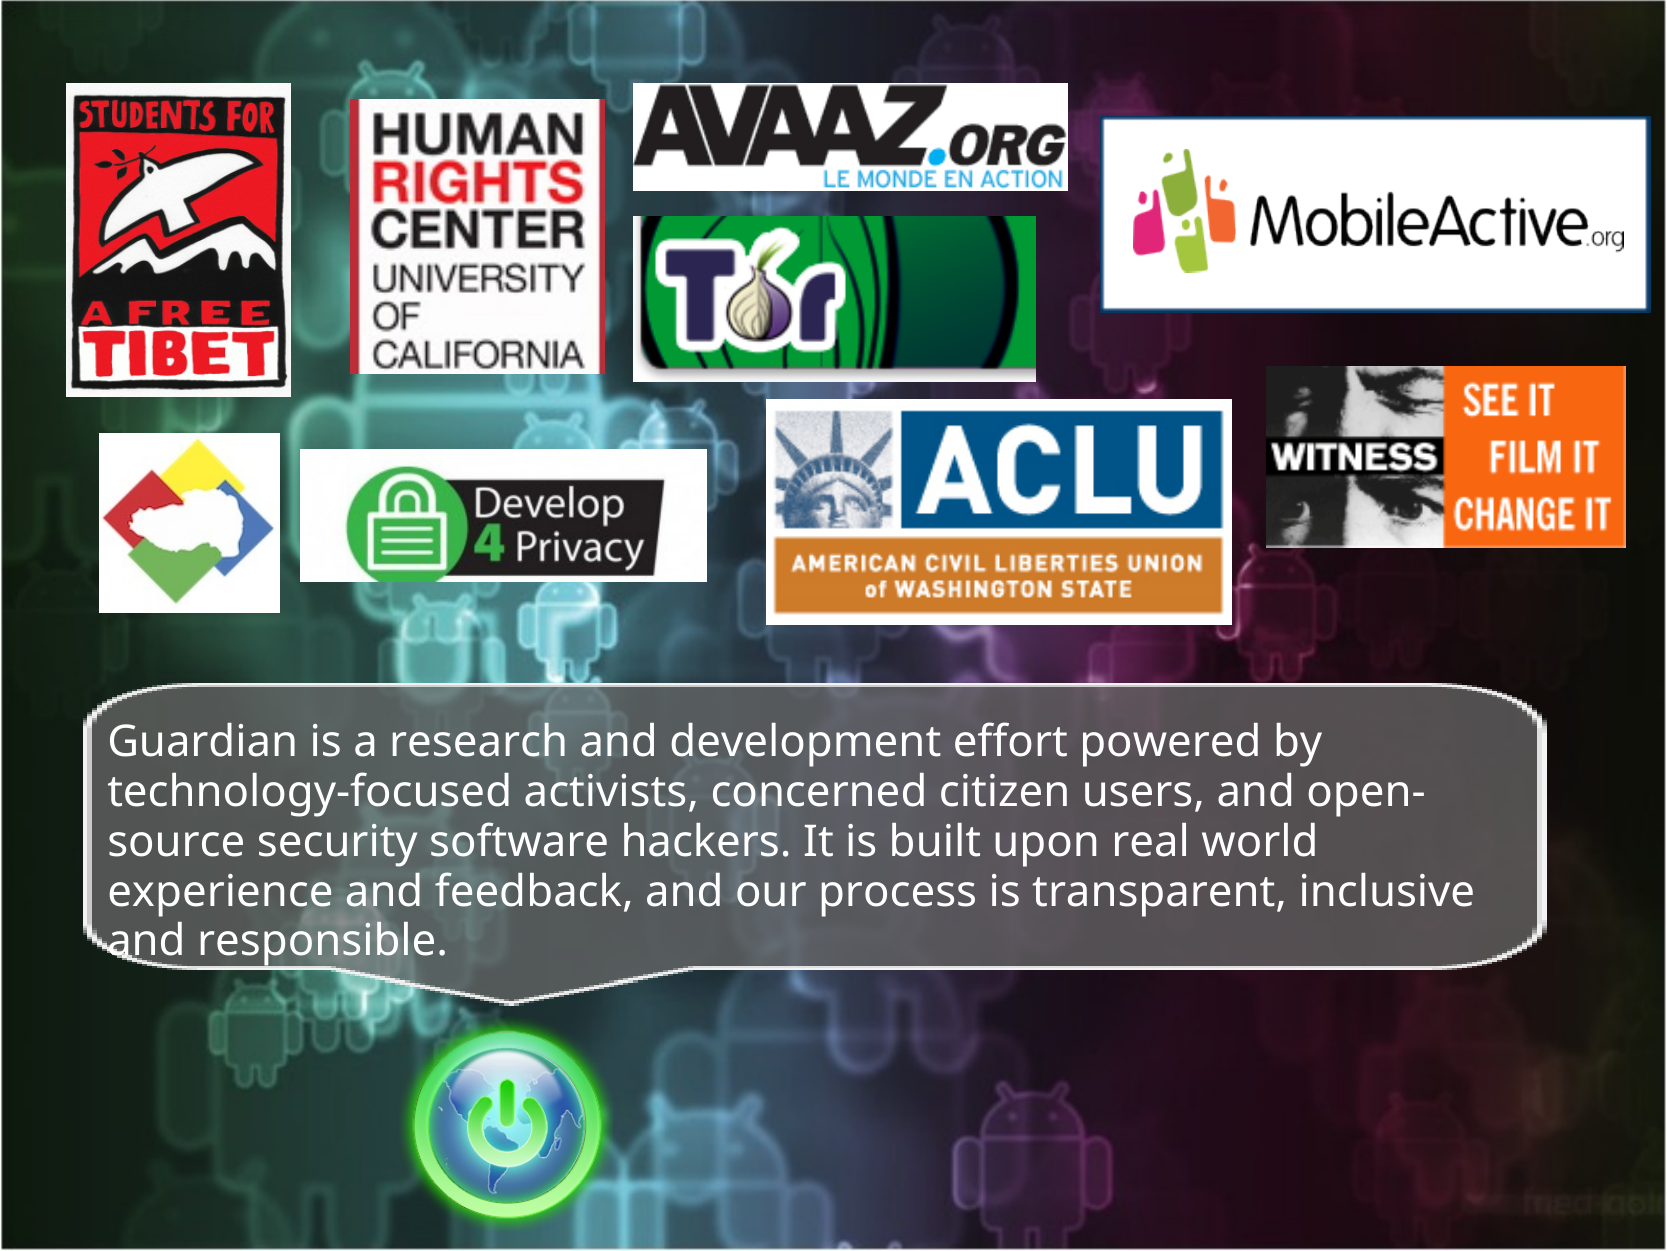

Guardian is a research and development effort powered by technology-focused activists, concerned citizen users, and open-source security software hackers. It is built upon real world experience and feedback, and our process is transparent, inclusive and responsible.